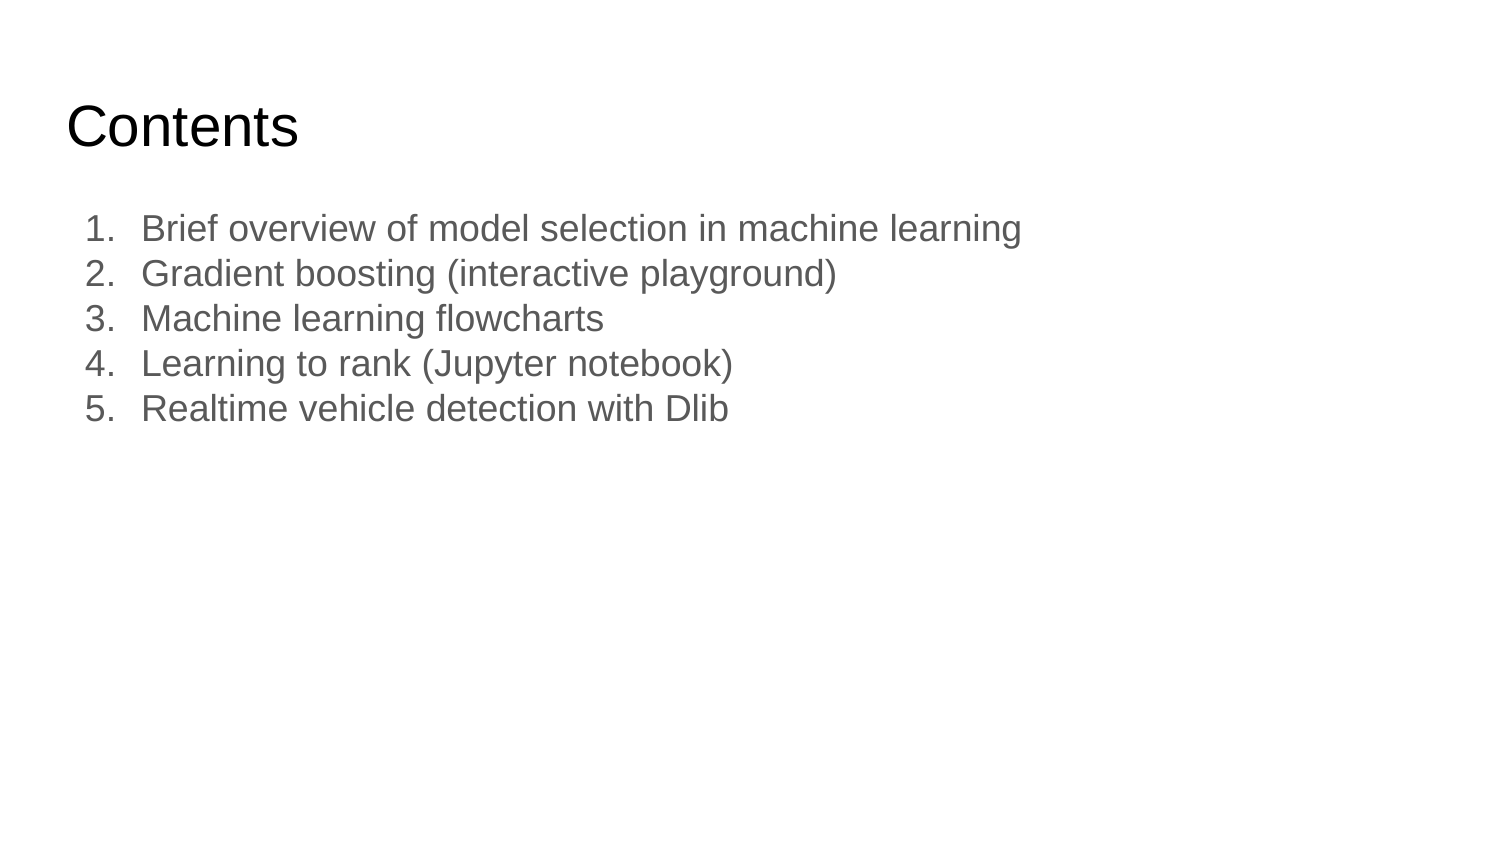

# Contents
Brief overview of model selection in machine learning
Gradient boosting (interactive playground)
Machine learning flowcharts
Learning to rank (Jupyter notebook)
Realtime vehicle detection with Dlib